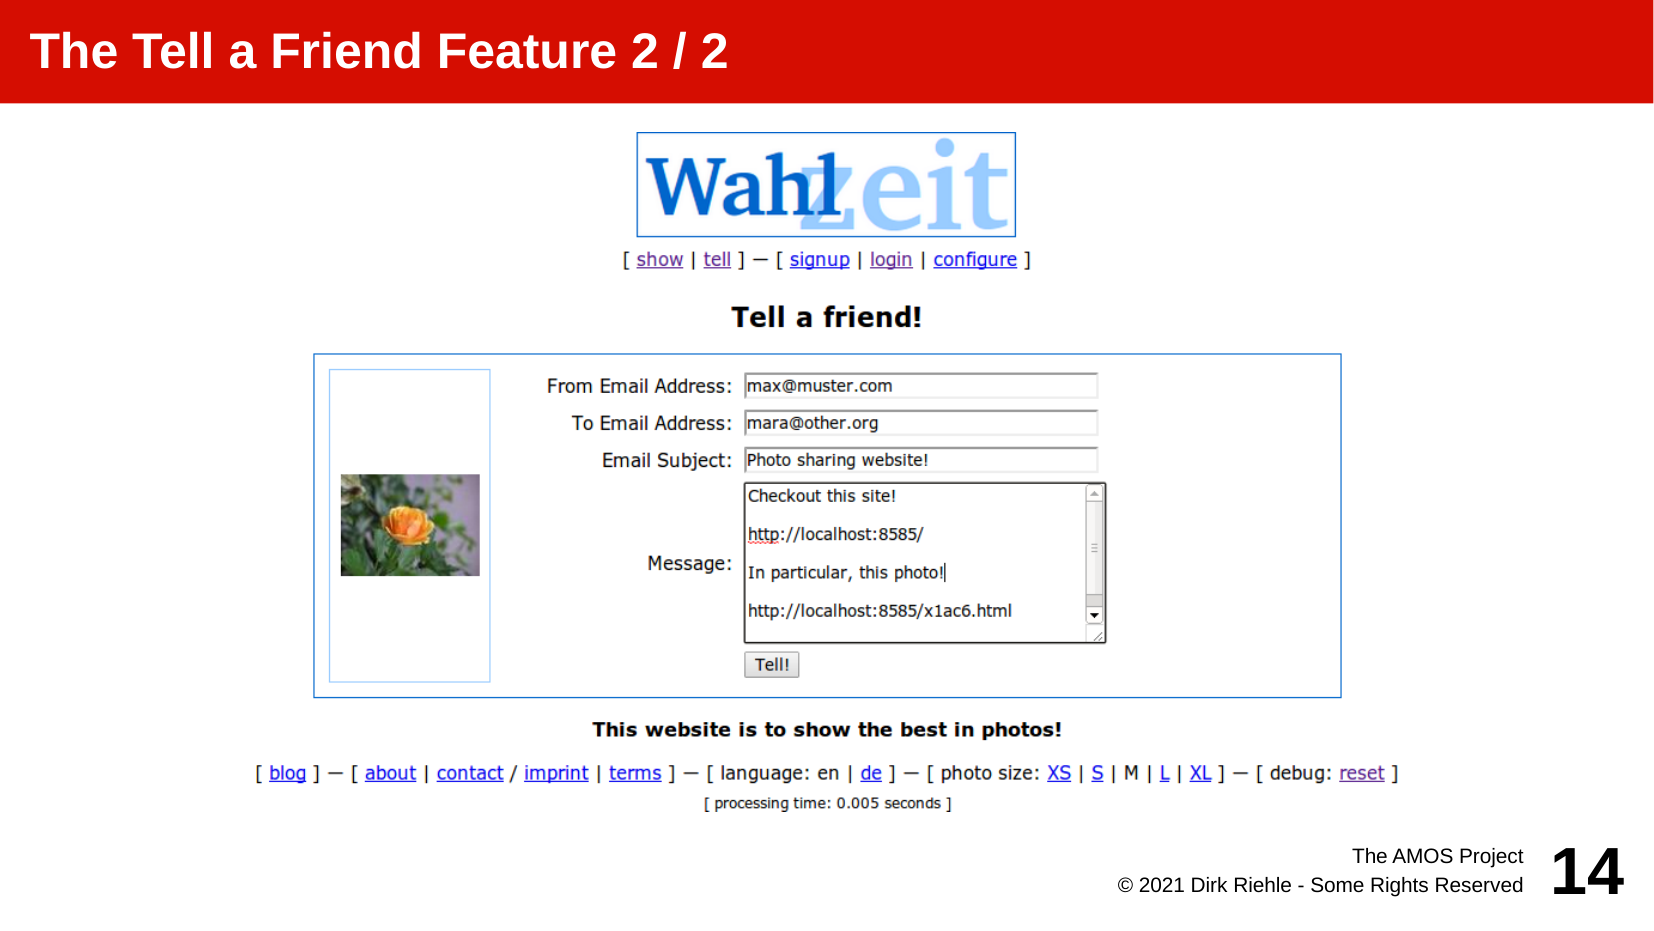

# The Tell a Friend Feature 2 / 2
The AMOS Project
14
© 2021 Dirk Riehle - Some Rights Reserved